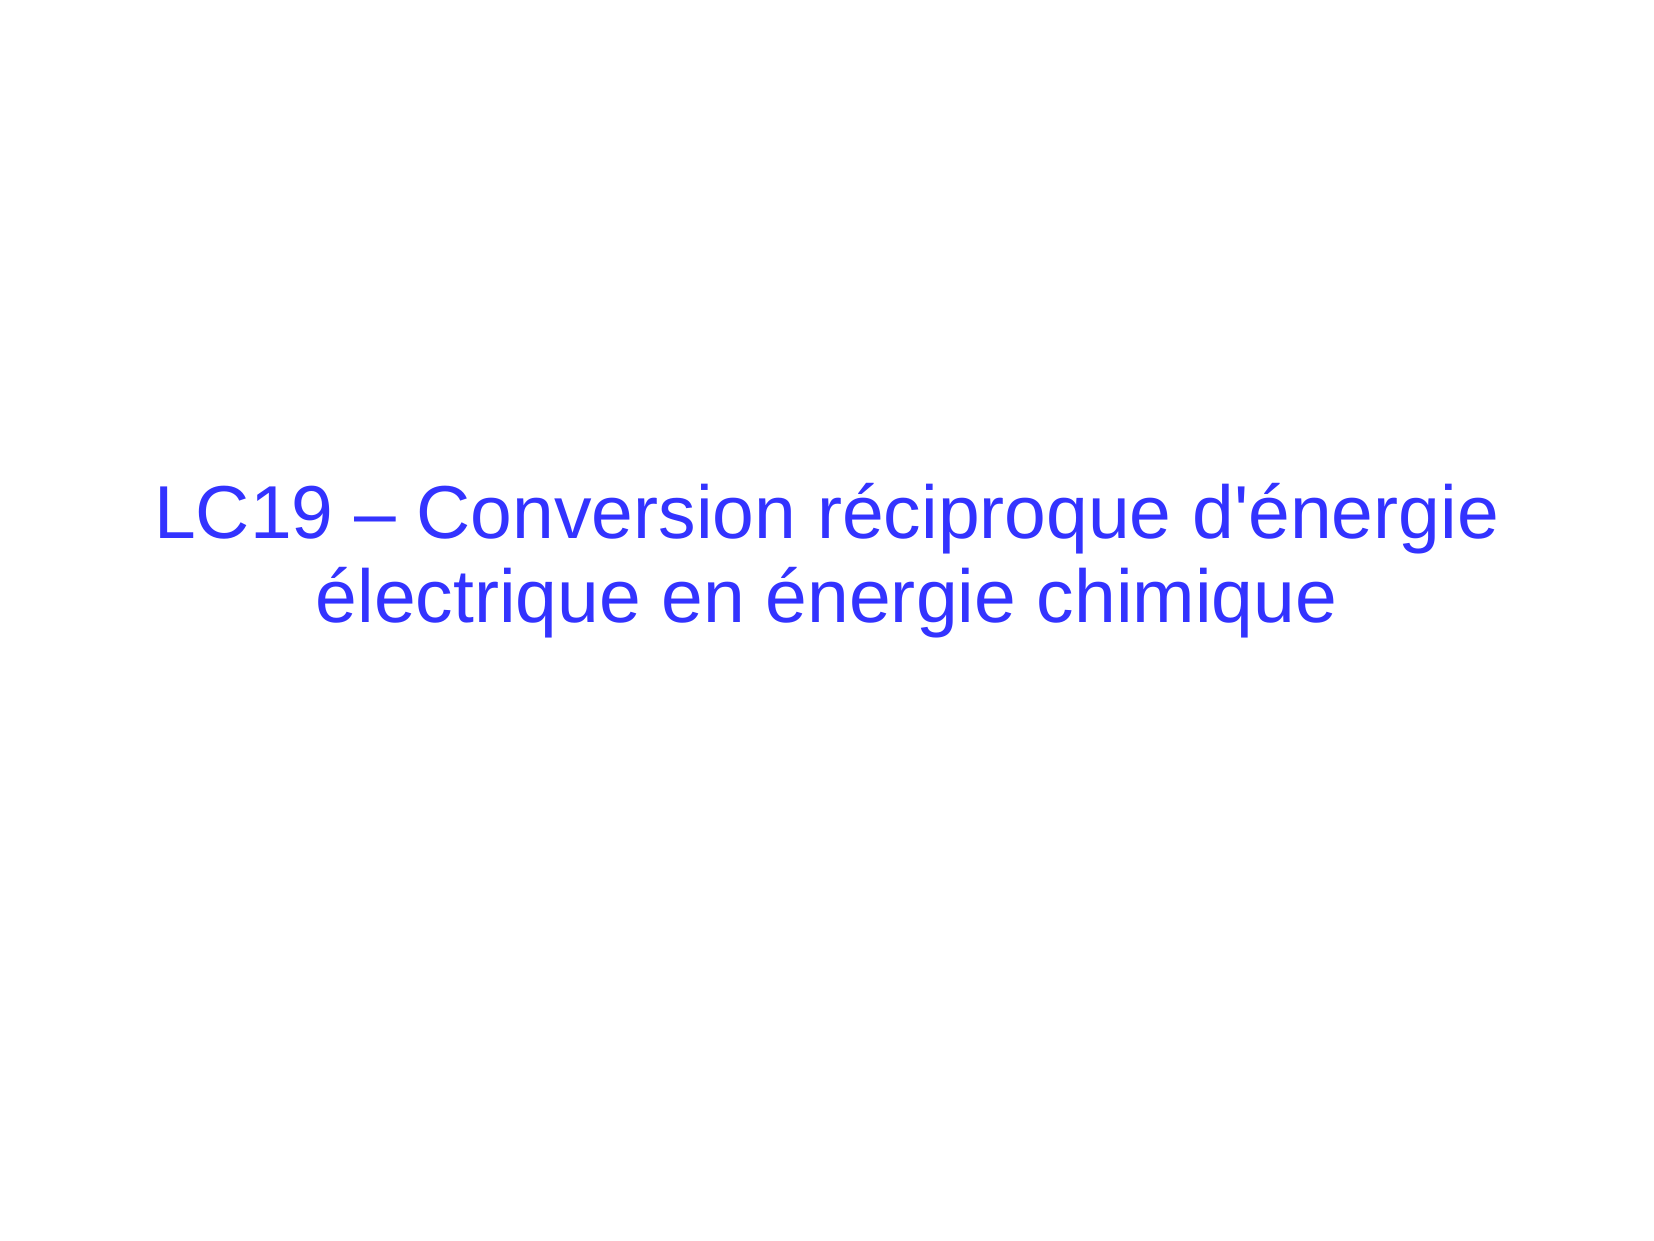

# LC19 – Conversion réciproque d'énergie électrique en énergie chimique